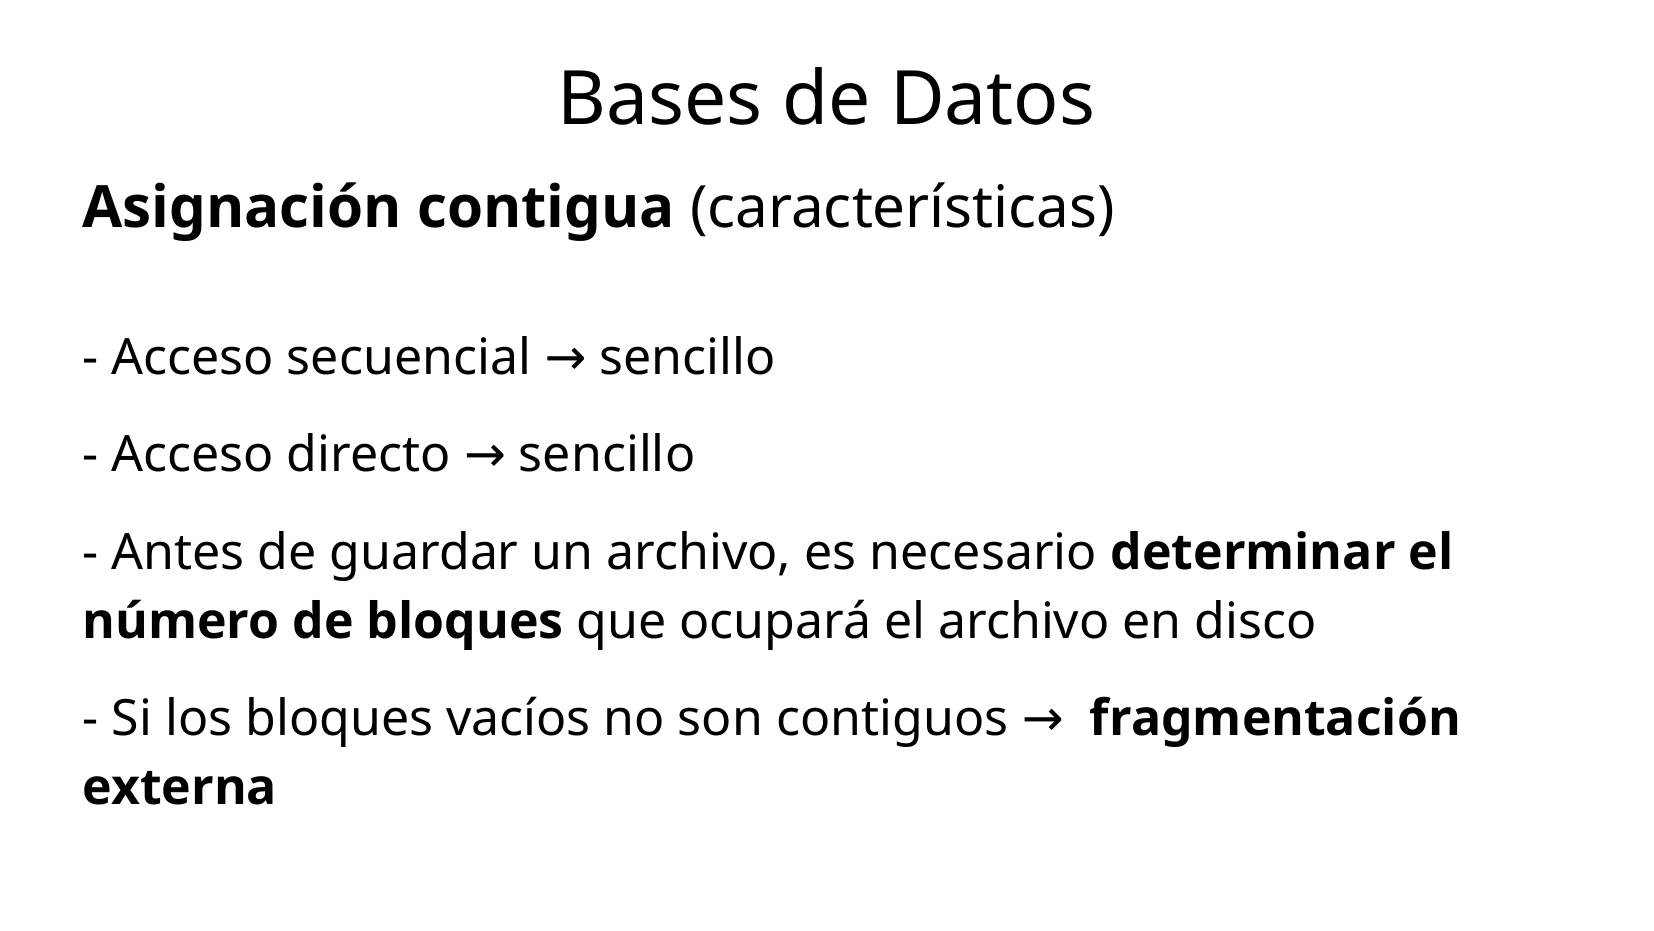

# Bases de Datos
Asignación contigua (características)
- Acceso secuencial → sencillo
- Acceso directo → sencillo
- Antes de guardar un archivo, es necesario determinar el número de bloques que ocupará el archivo en disco
- Si los bloques vacíos no son contiguos → fragmentación externa